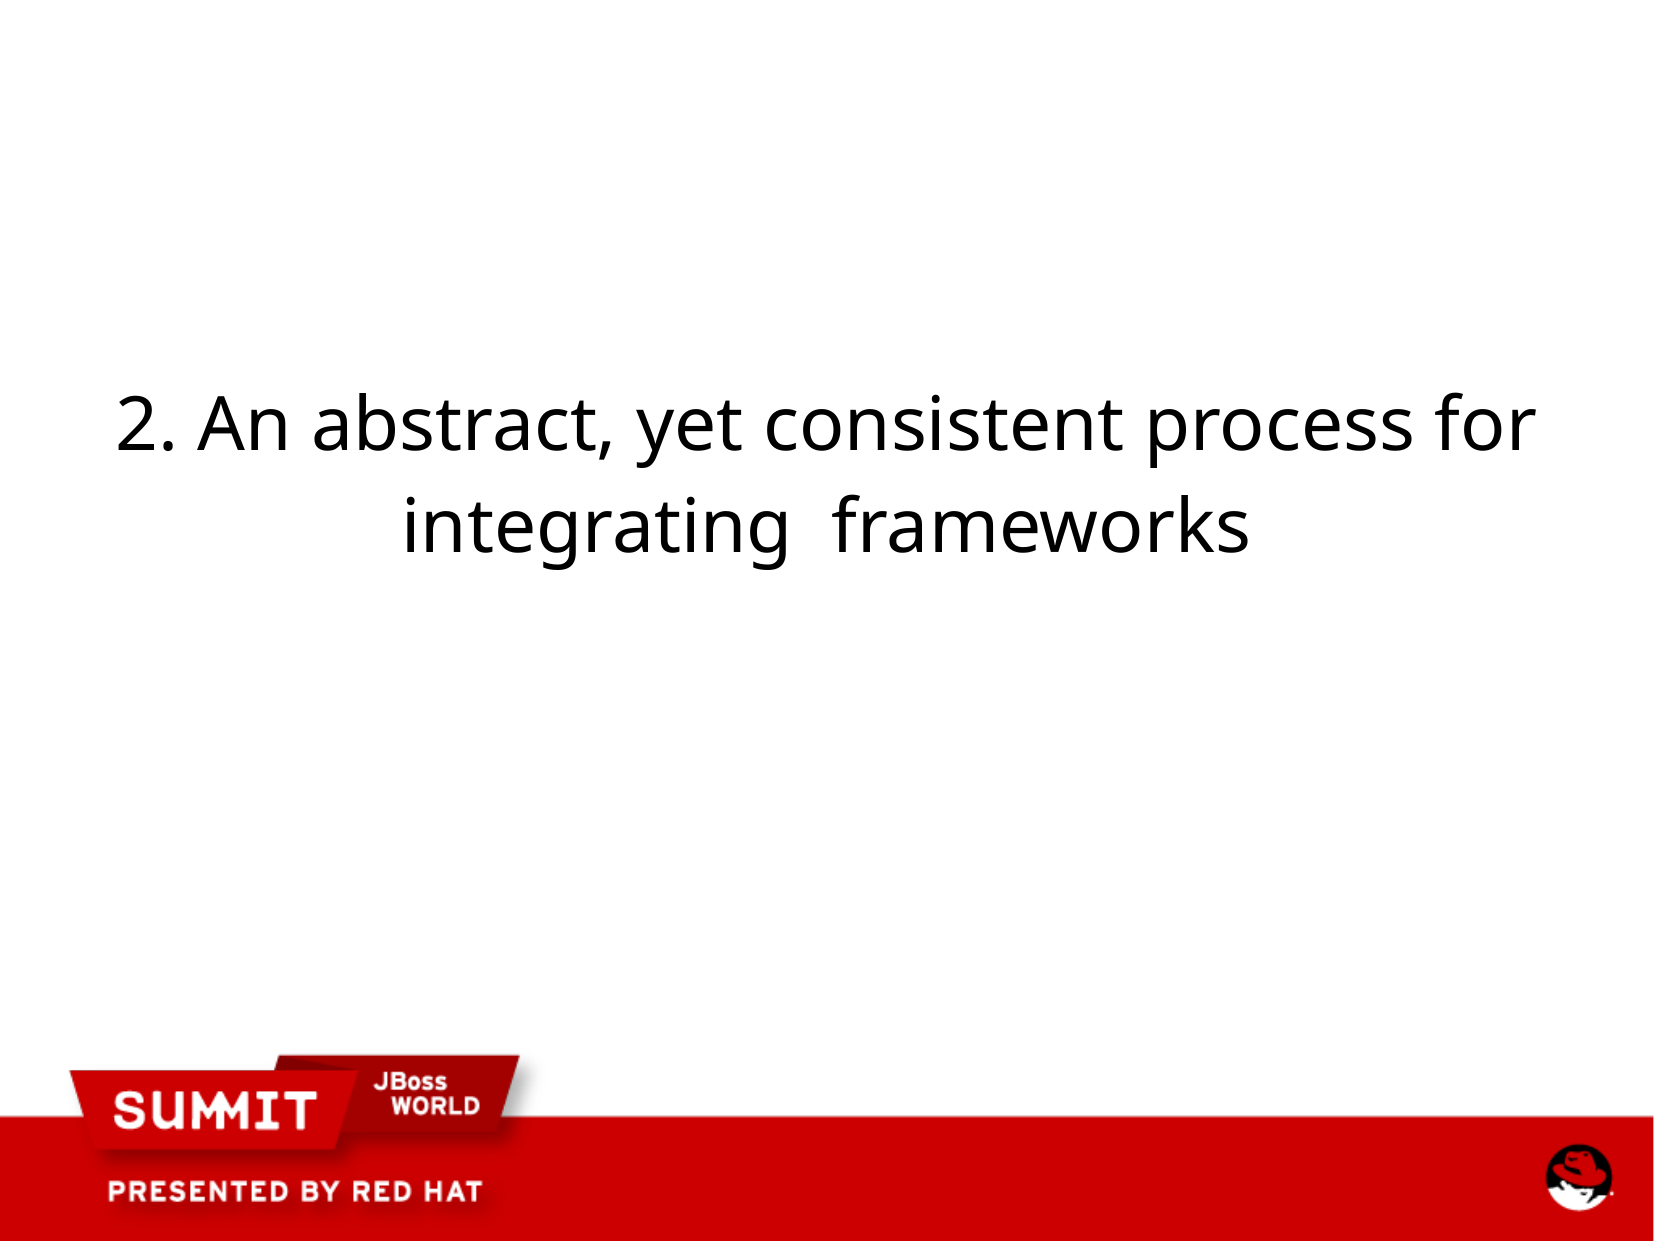

# 2. An abstract, yet consistent process for integrating frameworks